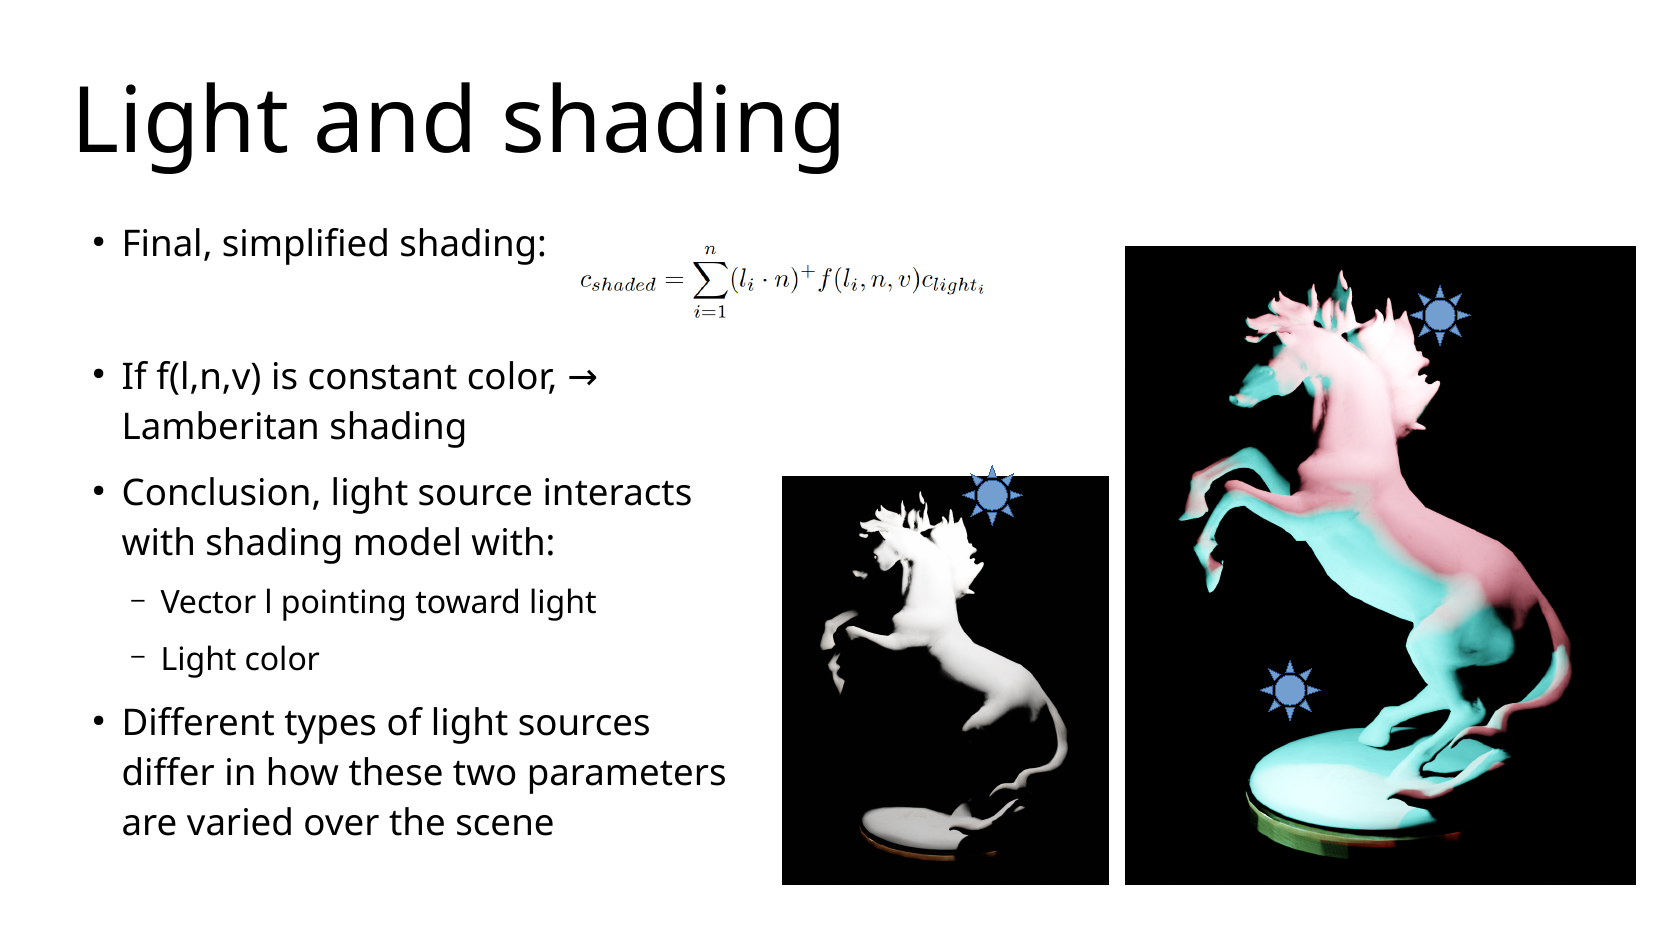

# Light and shading
Final, simplified shading:
If f(l,n,v) is constant color, → Lamberitan shading
Conclusion, light source interacts with shading model with:
Vector l pointing toward light
Light color
Different types of light sources differ in how these two parameters are varied over the scene